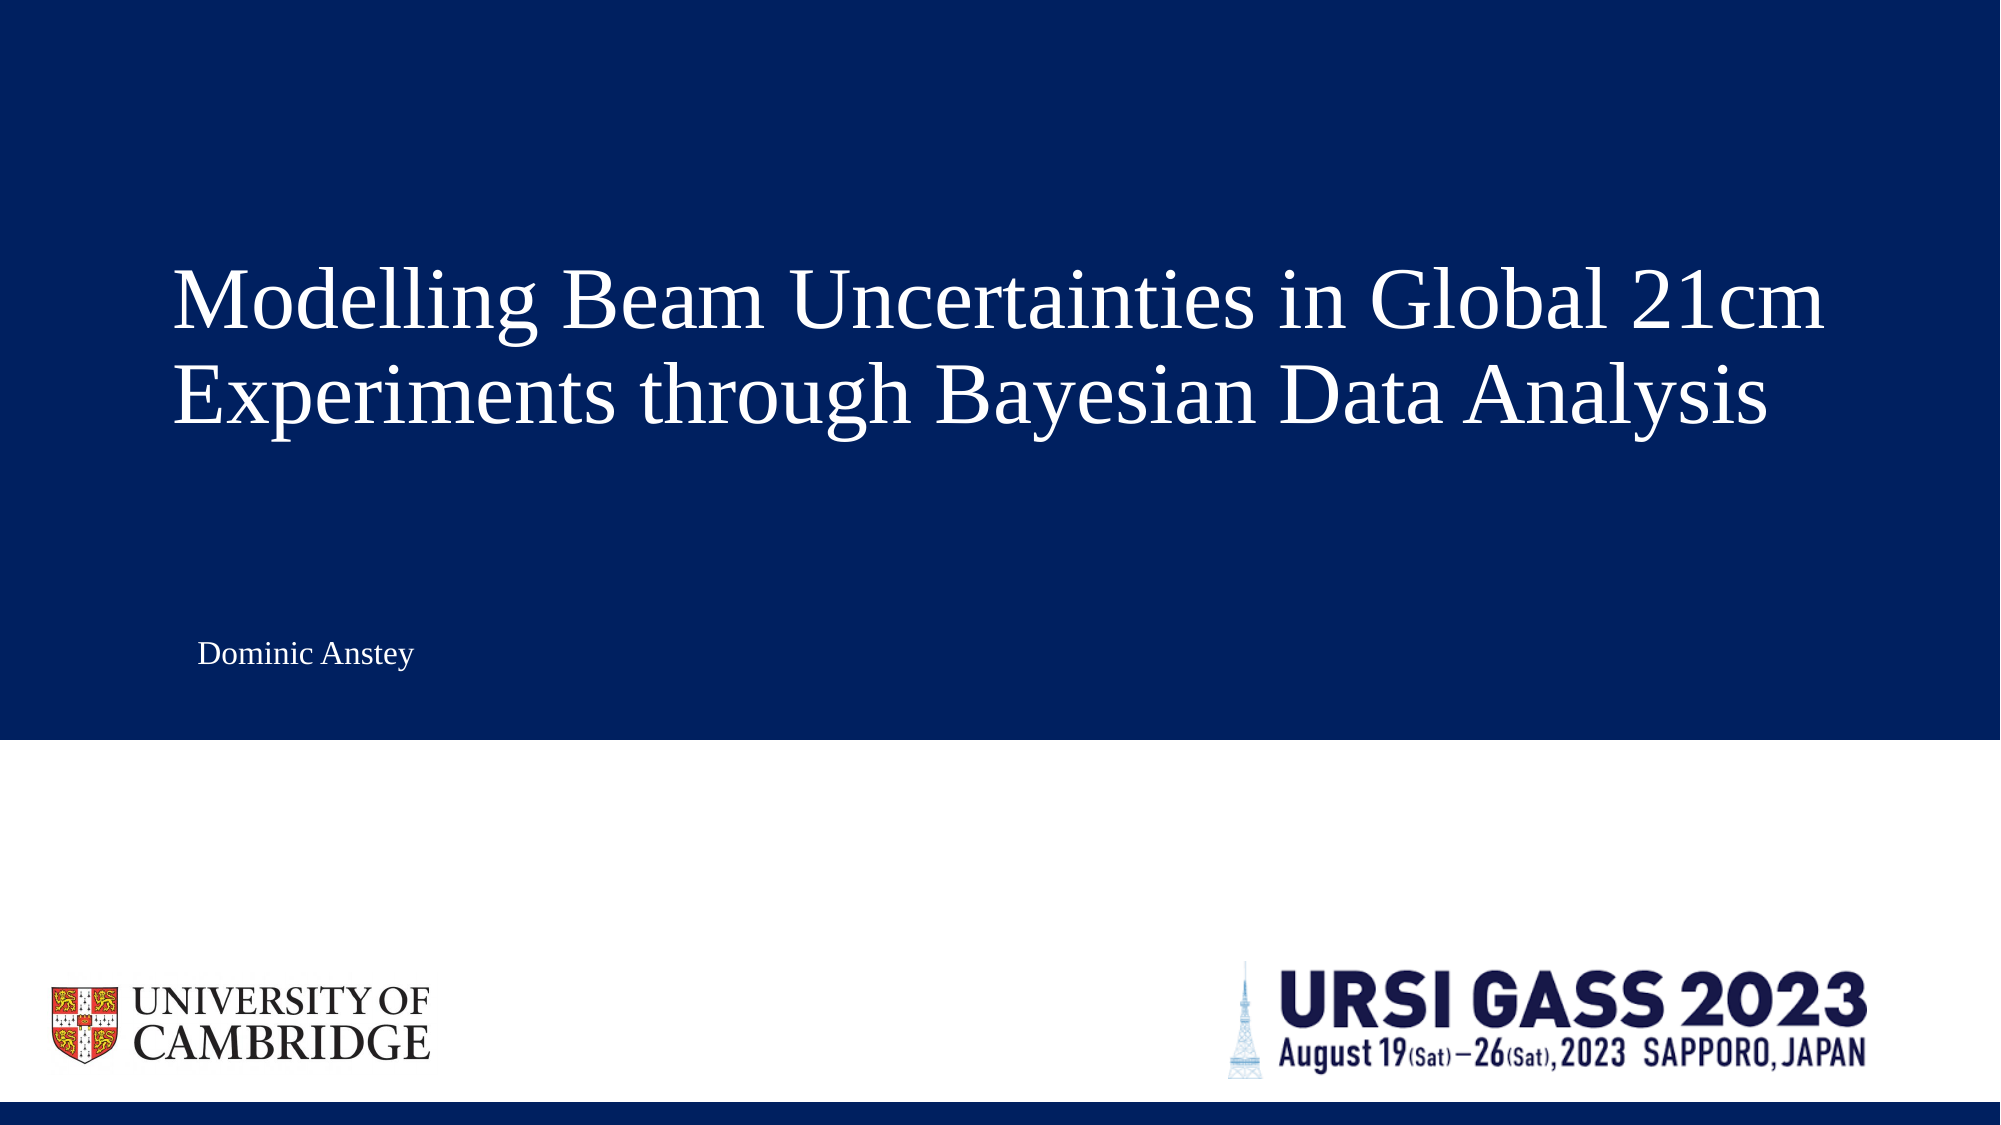

Modelling Beam Uncertainties in Global 21cm Experiments through Bayesian Data Analysis
# Dominic Anstey